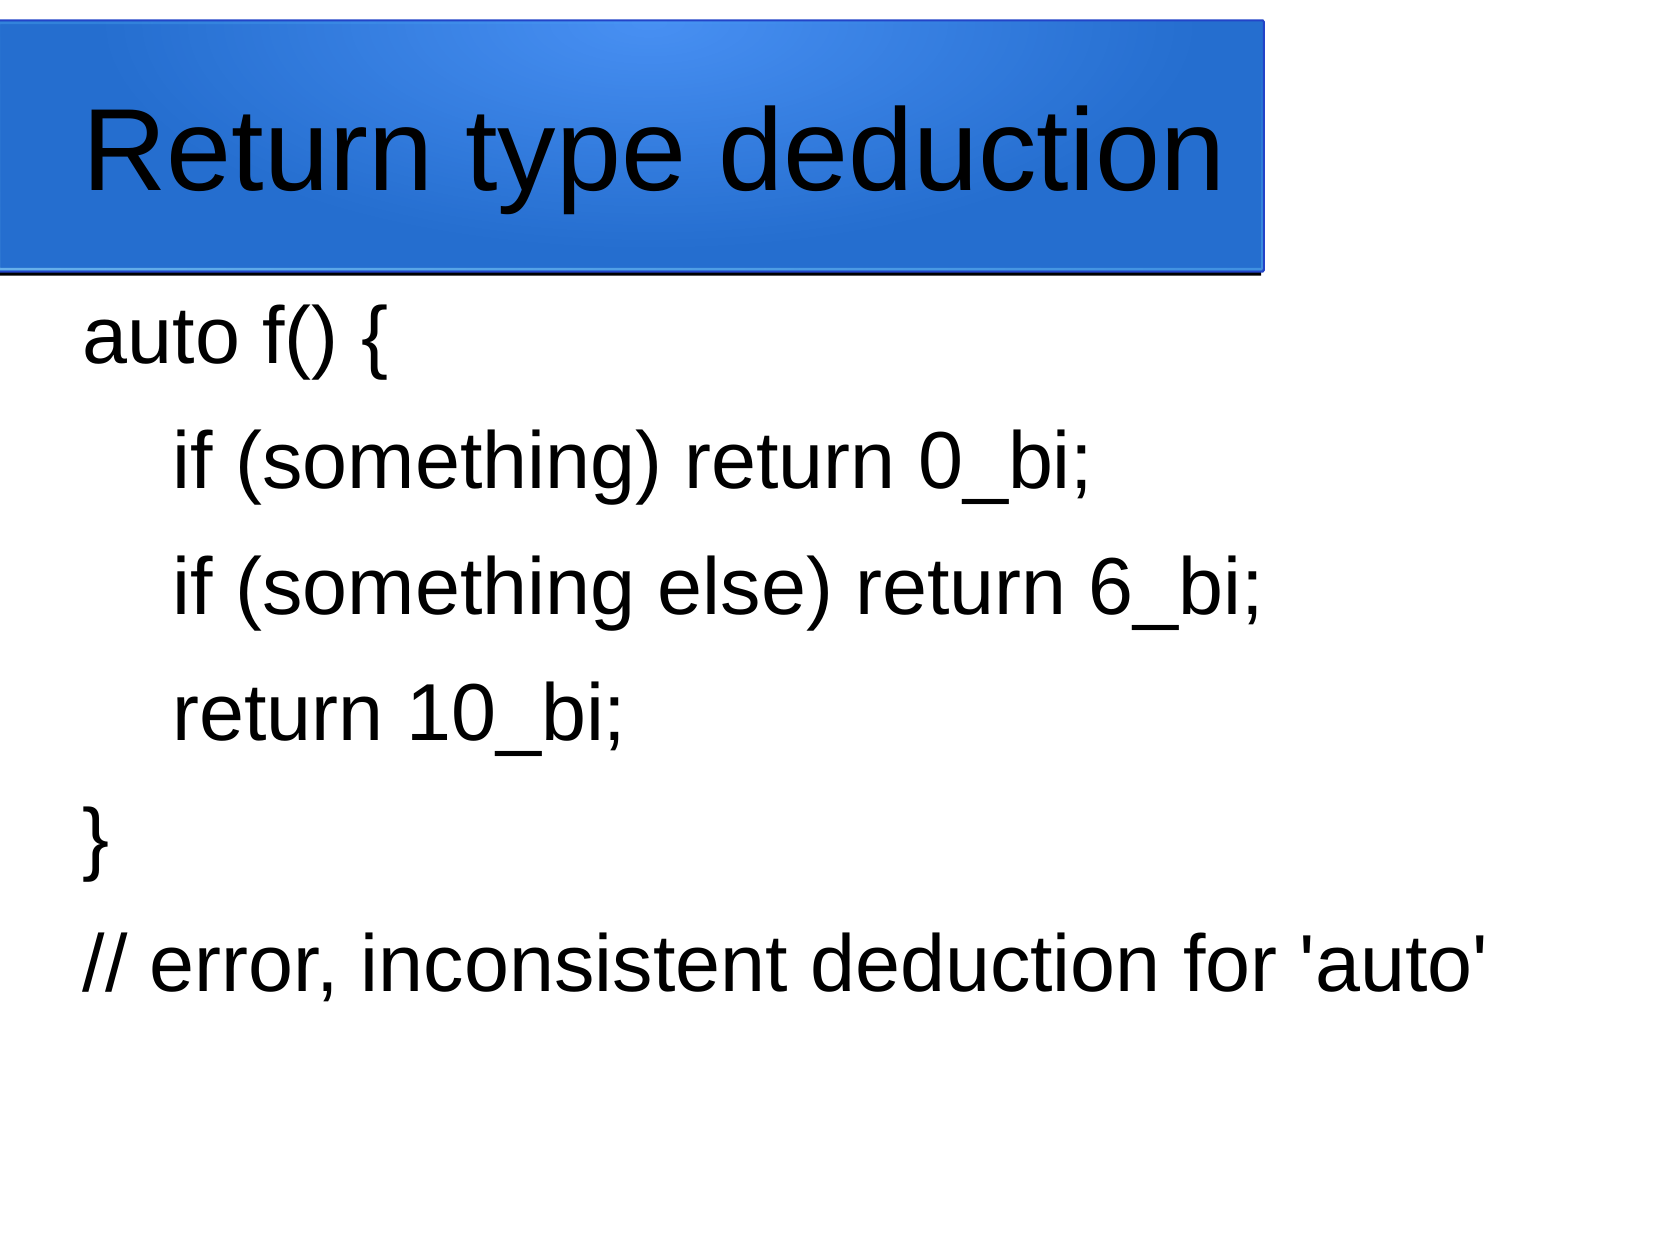

# Return type deduction
auto f() {
 if (something) return 0_bi;
 if (something else) return 6_bi;
 return 10_bi;
}
// error, inconsistent deduction for 'auto'